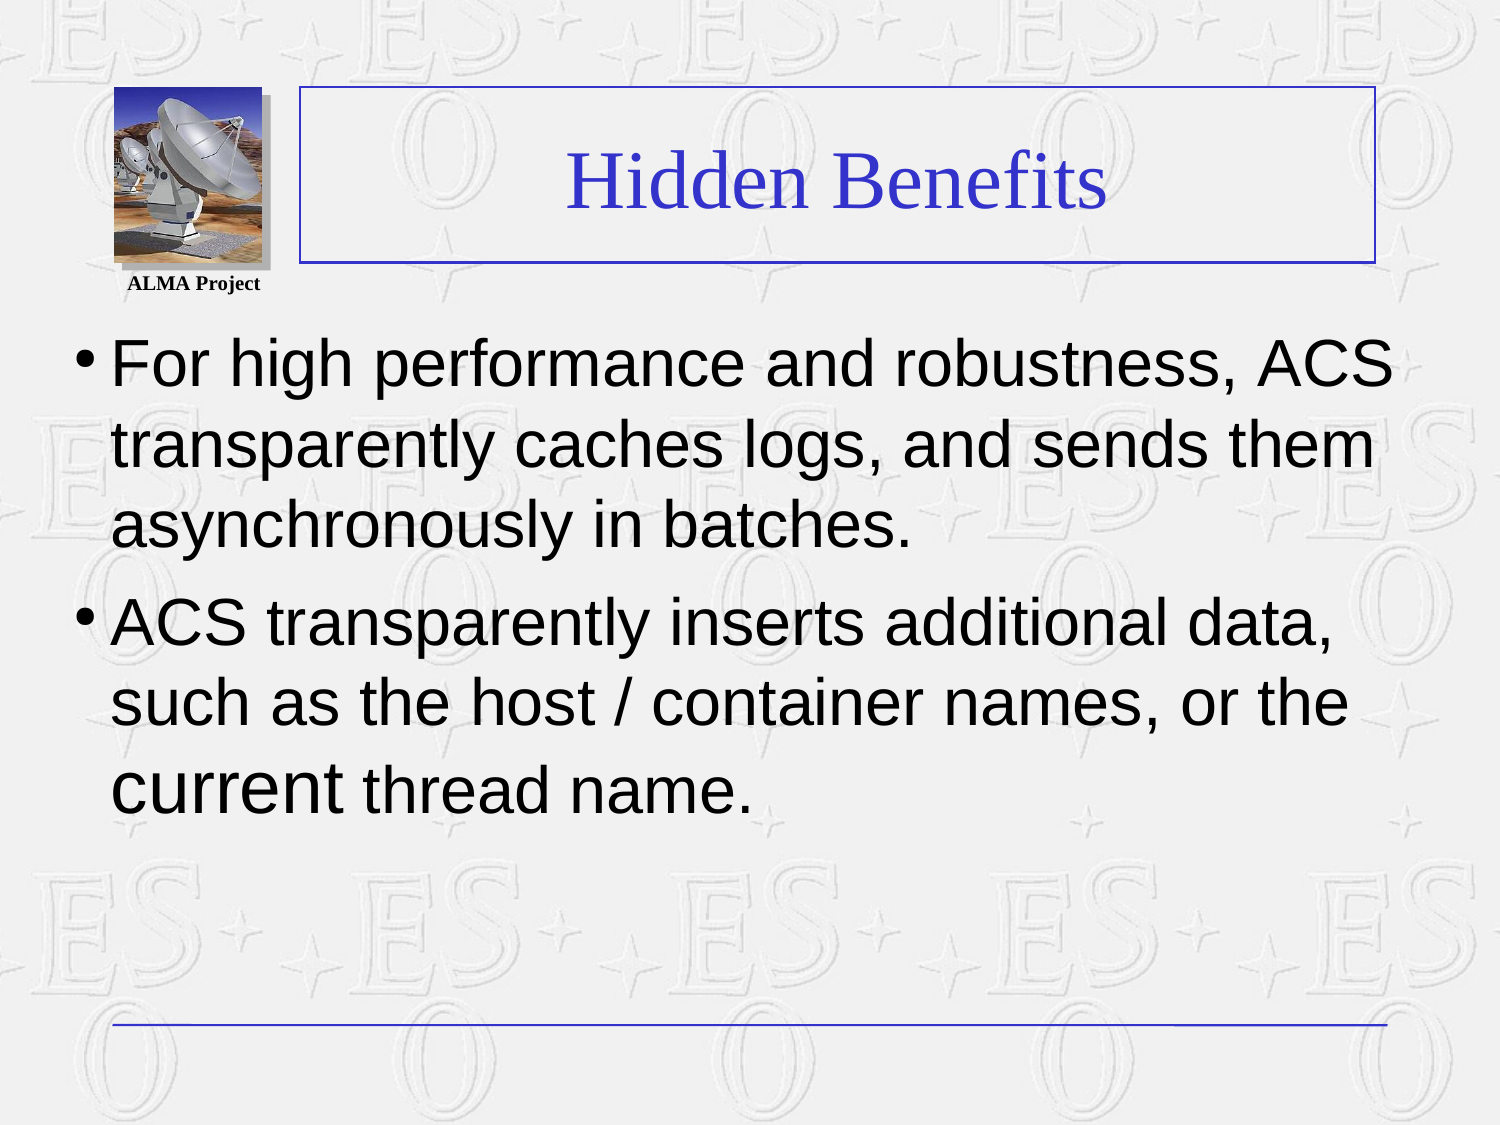

# Hidden Benefits
For high performance and robustness, ACS transparently caches logs, and sends them asynchronously in batches.
ACS transparently inserts additional data, such as the host / container names, or the current thread name.